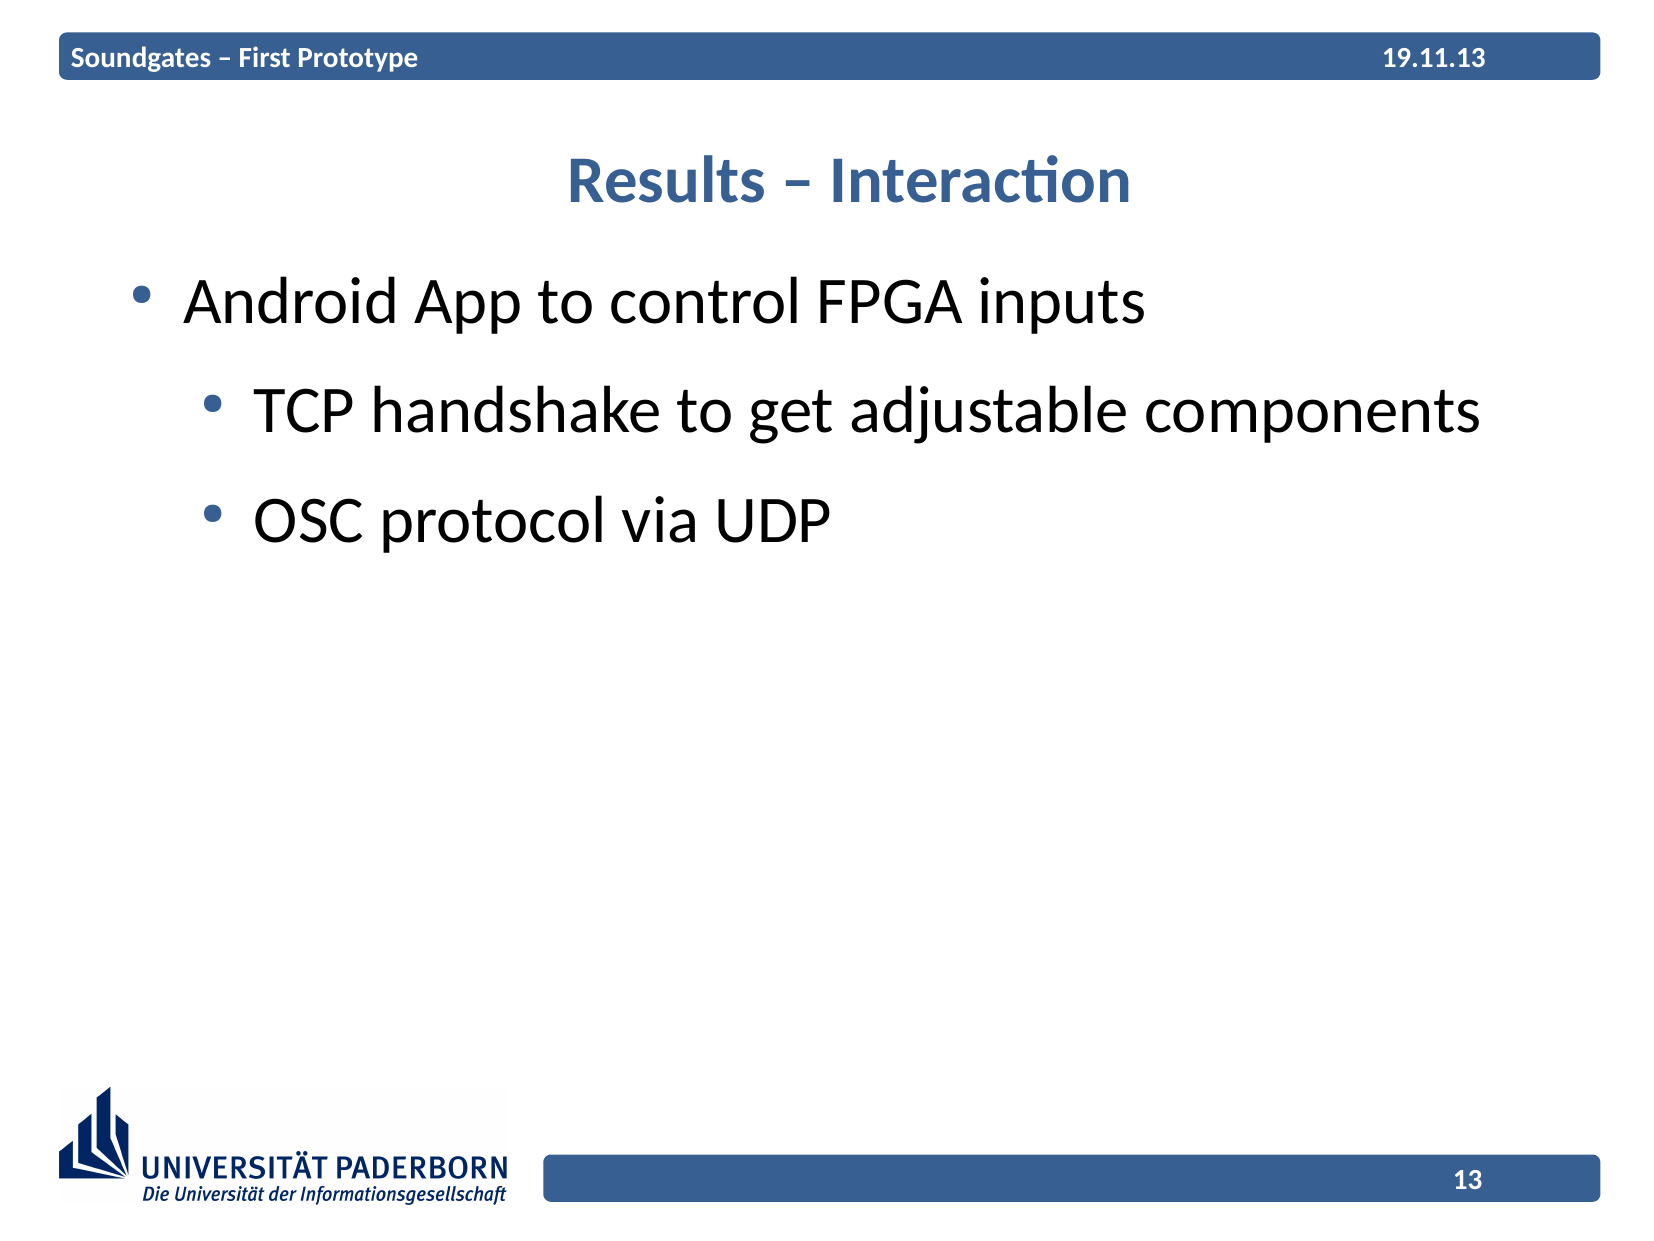

Soundgates – First Prototype
19.11.13
Results – Interaction
Android App to control FPGA inputs
TCP handshake to get adjustable components
OSC protocol via UDP